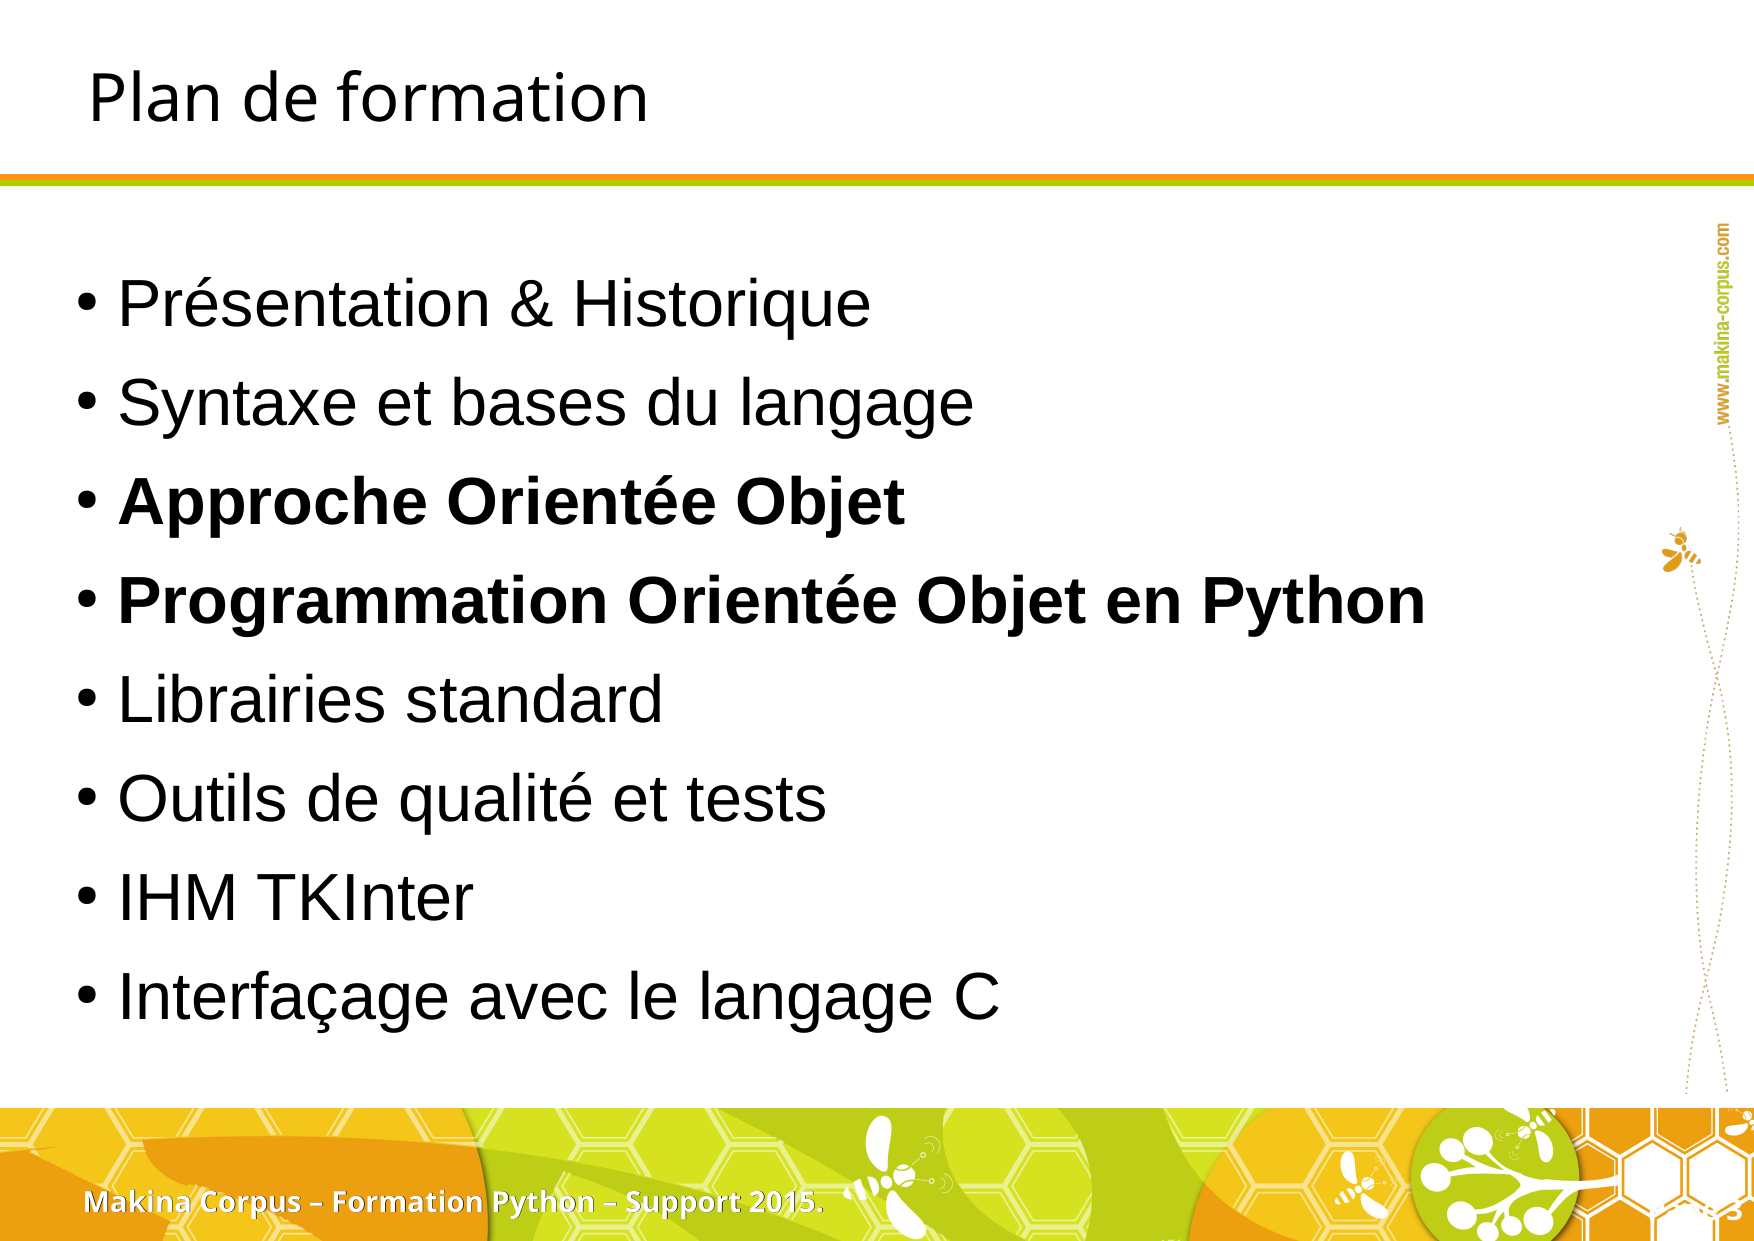

# Plan de formation
 Présentation & Historique
 Syntaxe et bases du langage
 Approche Orientée Objet
 Programmation Orientée Objet en Python
 Librairies standard
 Outils de qualité et tests
 IHM TKInter
 Interfaçage avec le langage C
tesg
3